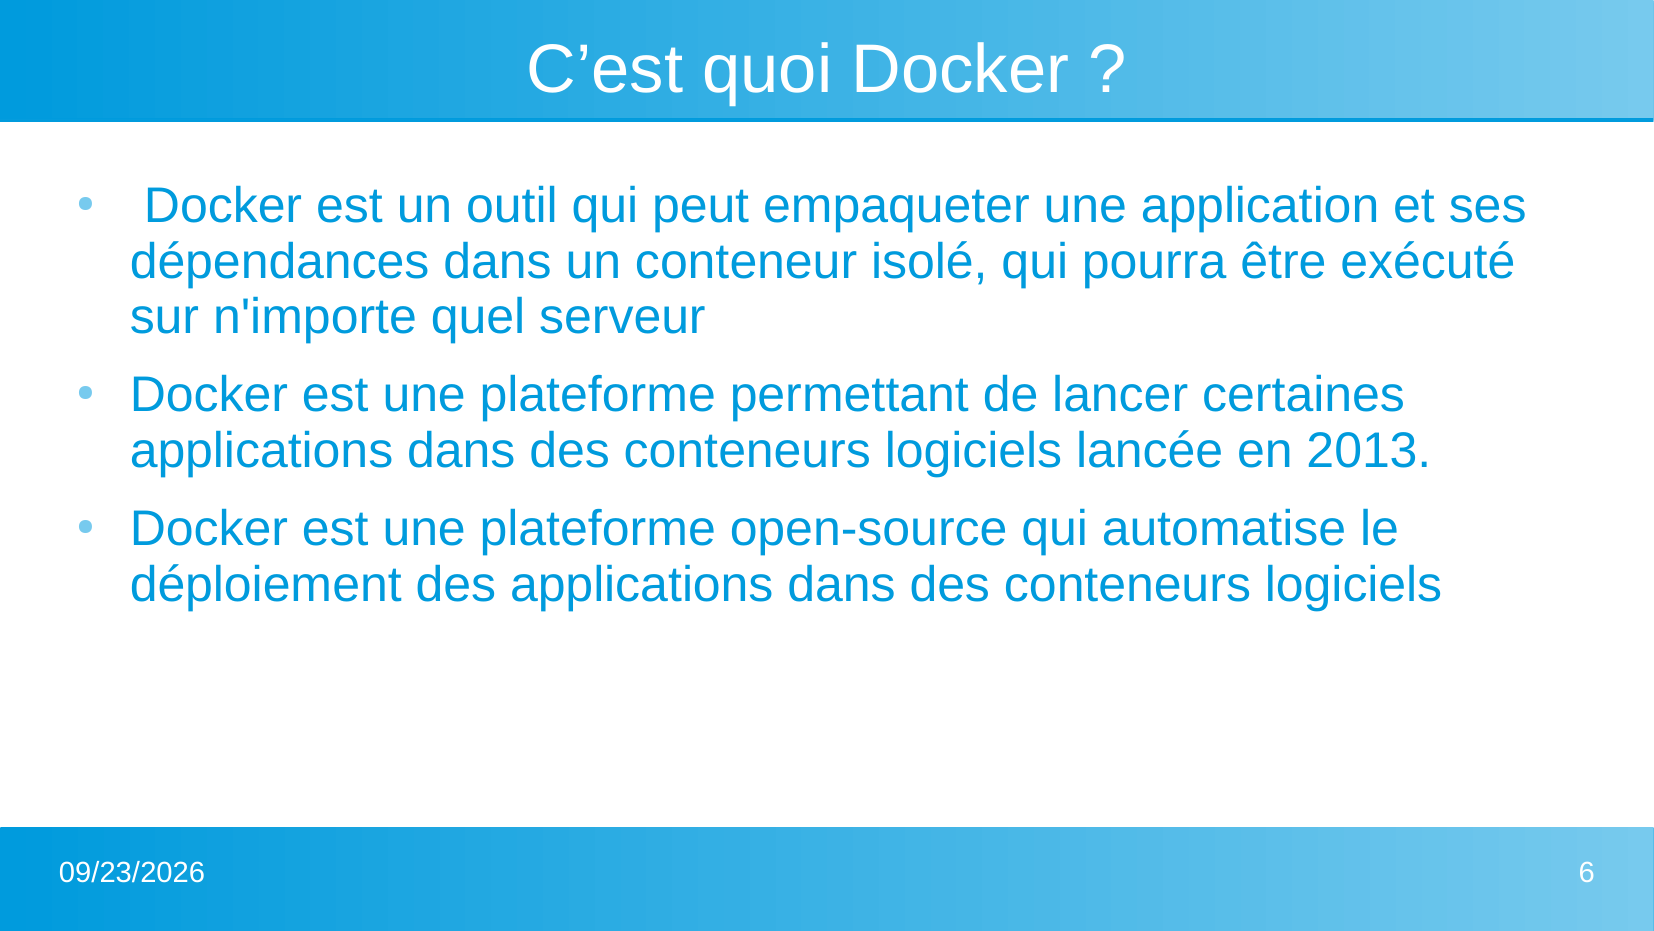

# C’est quoi Docker ?
 Docker est un outil qui peut empaqueter une application et ses dépendances dans un conteneur isolé, qui pourra être exécuté sur n'importe quel serveur
Docker est une plateforme permettant de lancer certaines applications dans des conteneurs logiciels lancée en 2013.
Docker est une plateforme open-source qui automatise le déploiement des applications dans des conteneurs logiciels
6